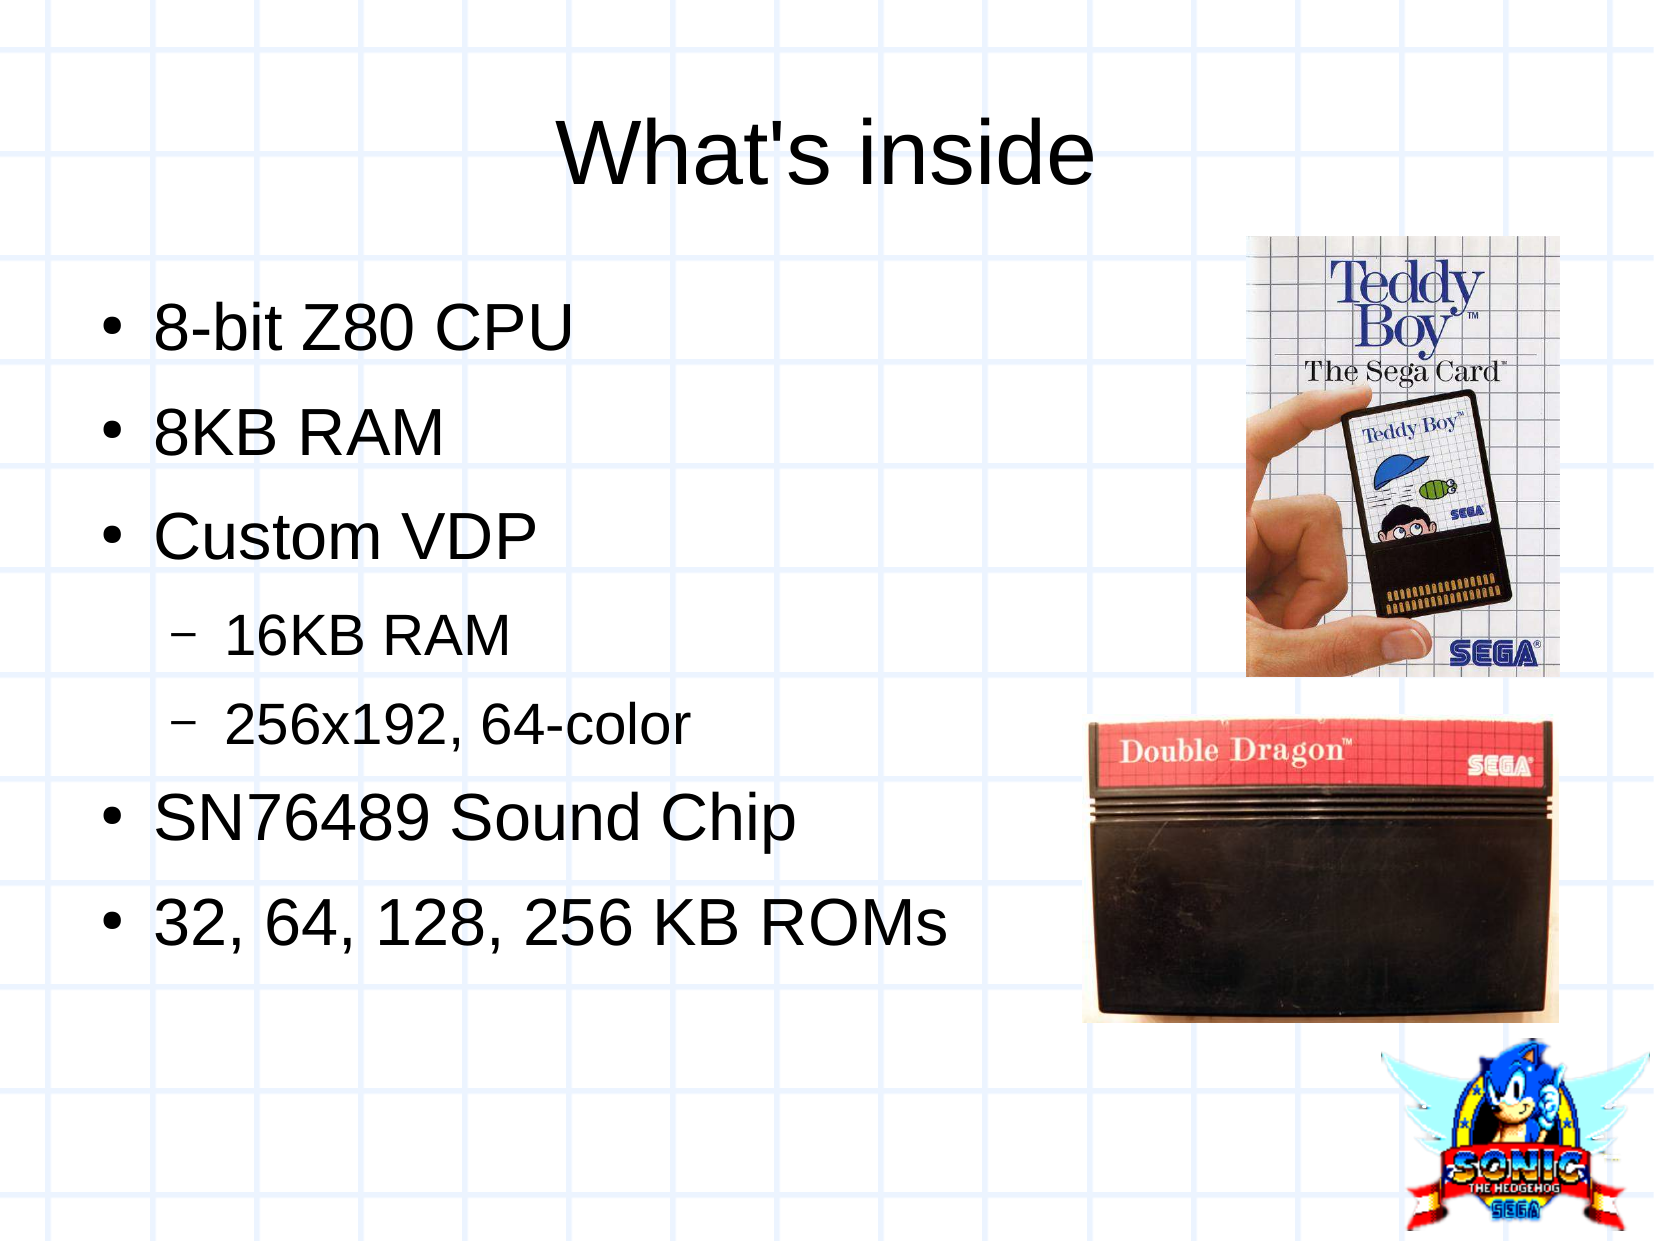

# What's inside
8-bit Z80 CPU
8KB RAM
Custom VDP
16KB RAM
256x192, 64-color
SN76489 Sound Chip
32, 64, 128, 256 KB ROMs